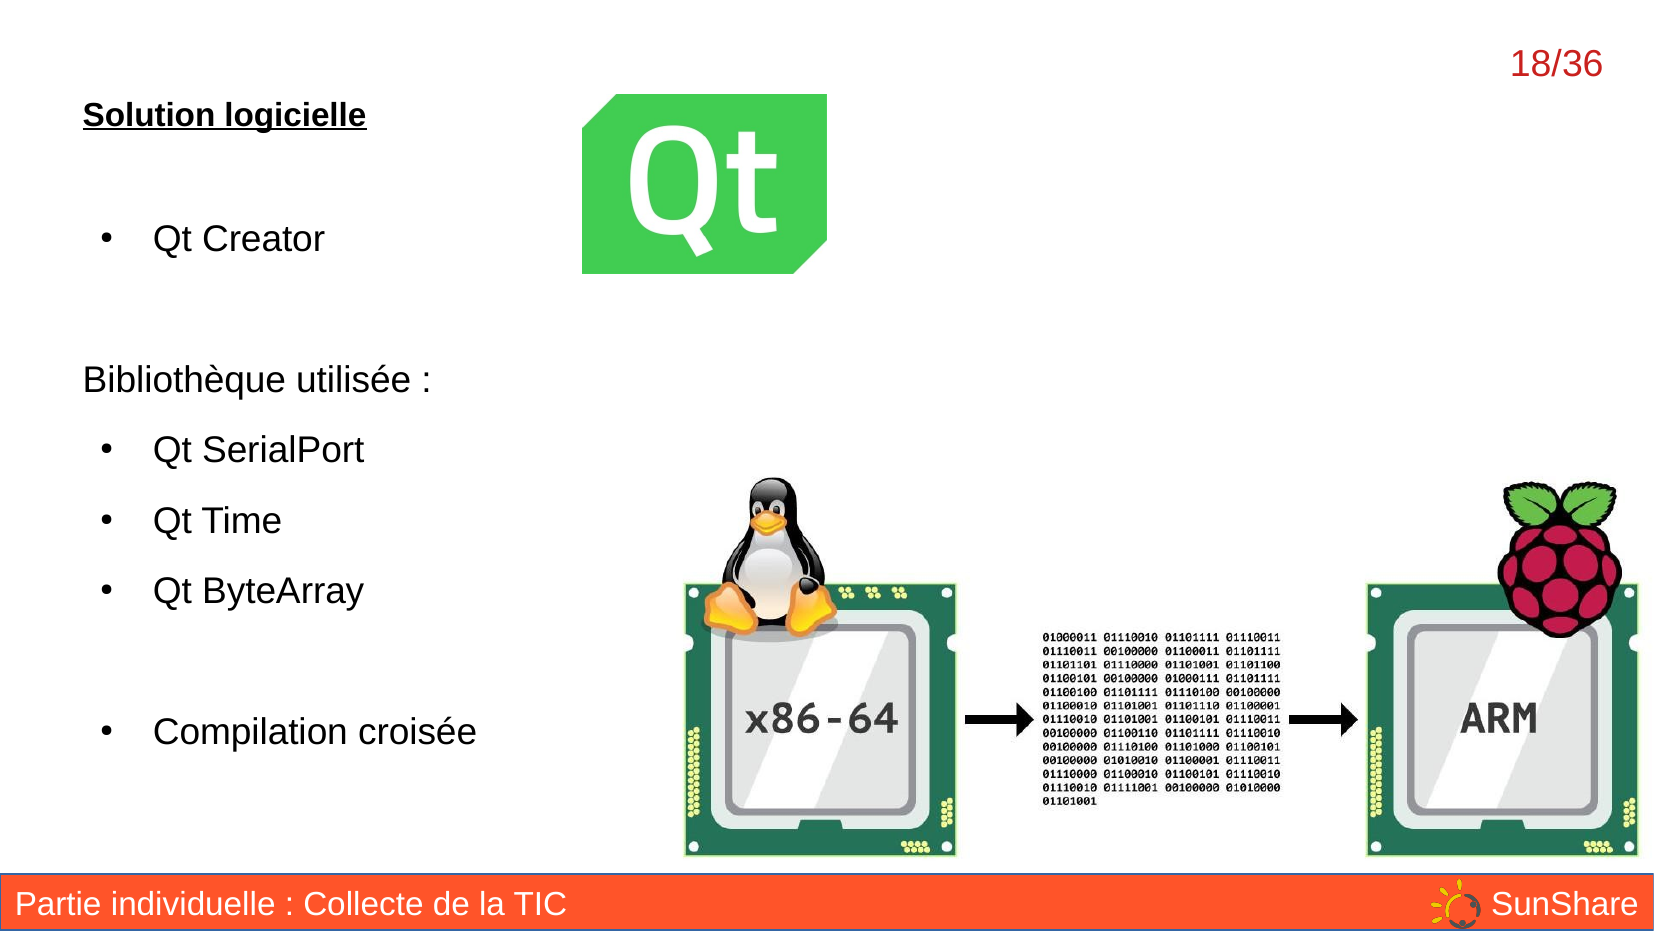

# Solution logicielle
Qt Creator
Bibliothèque utilisée :
Qt SerialPort
Qt Time
Qt ByteArray
Compilation croisée
Partie individuelle : Collecte de la TIC